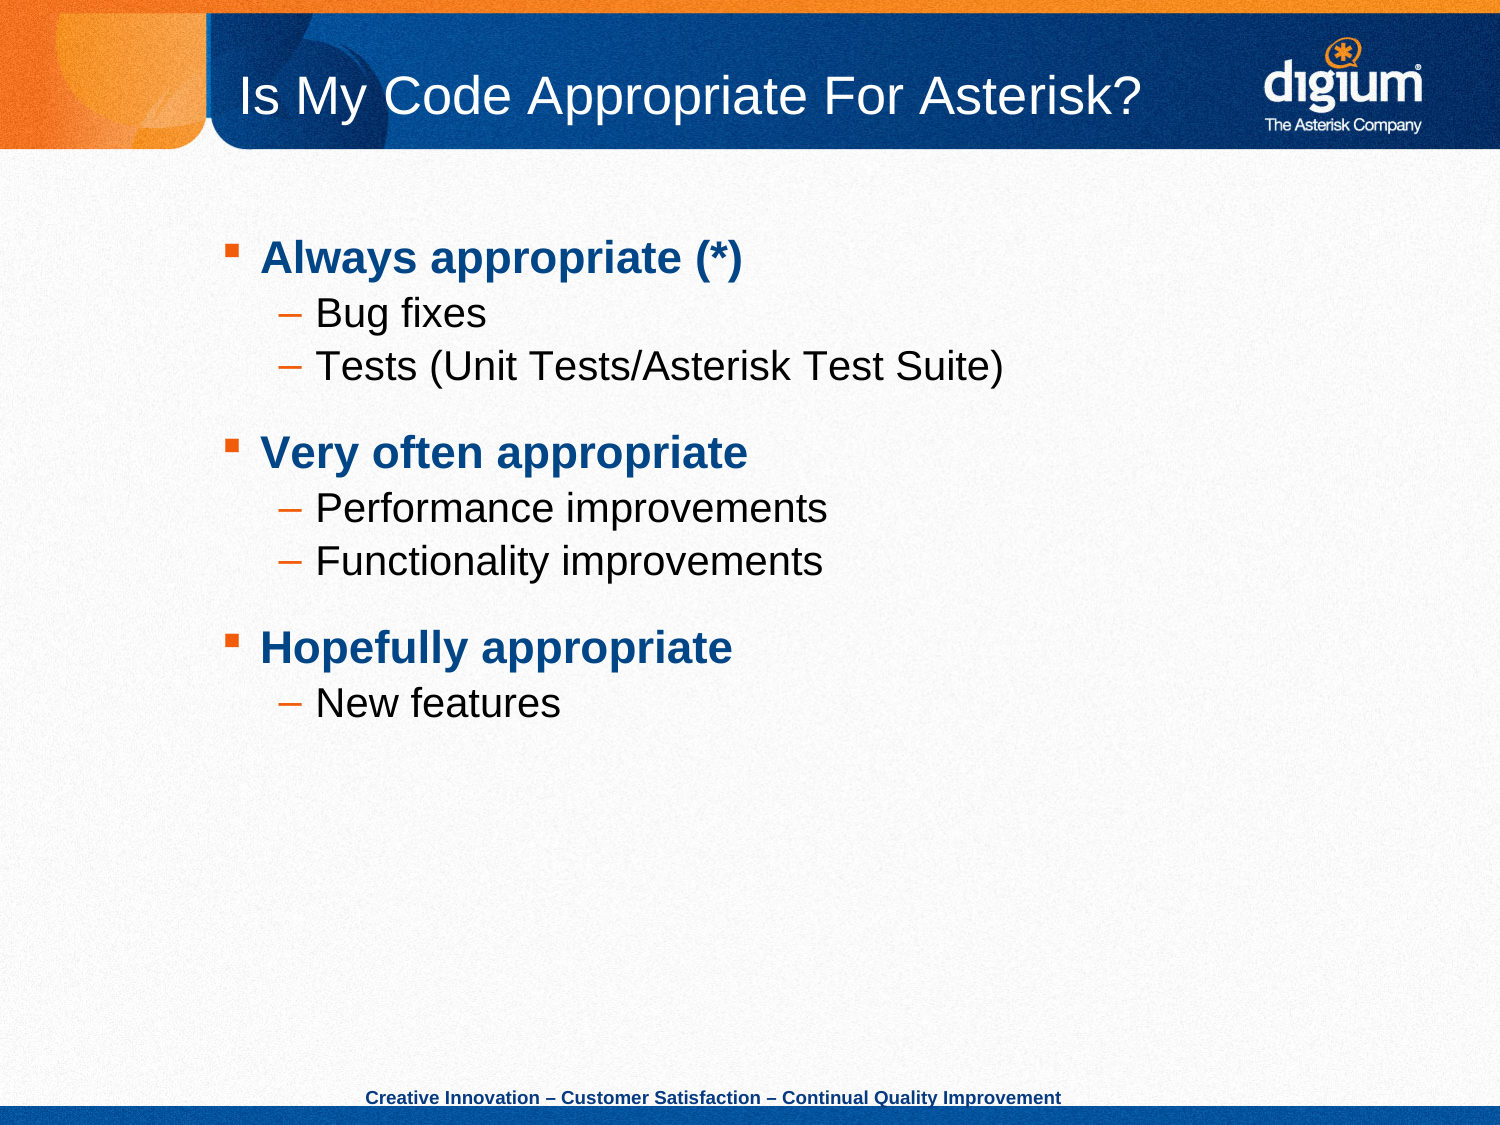

# Is My Code Appropriate For Asterisk?
Always appropriate (*)
Bug fixes
Tests (Unit Tests/Asterisk Test Suite)
Very often appropriate
Performance improvements
Functionality improvements
Hopefully appropriate
New features